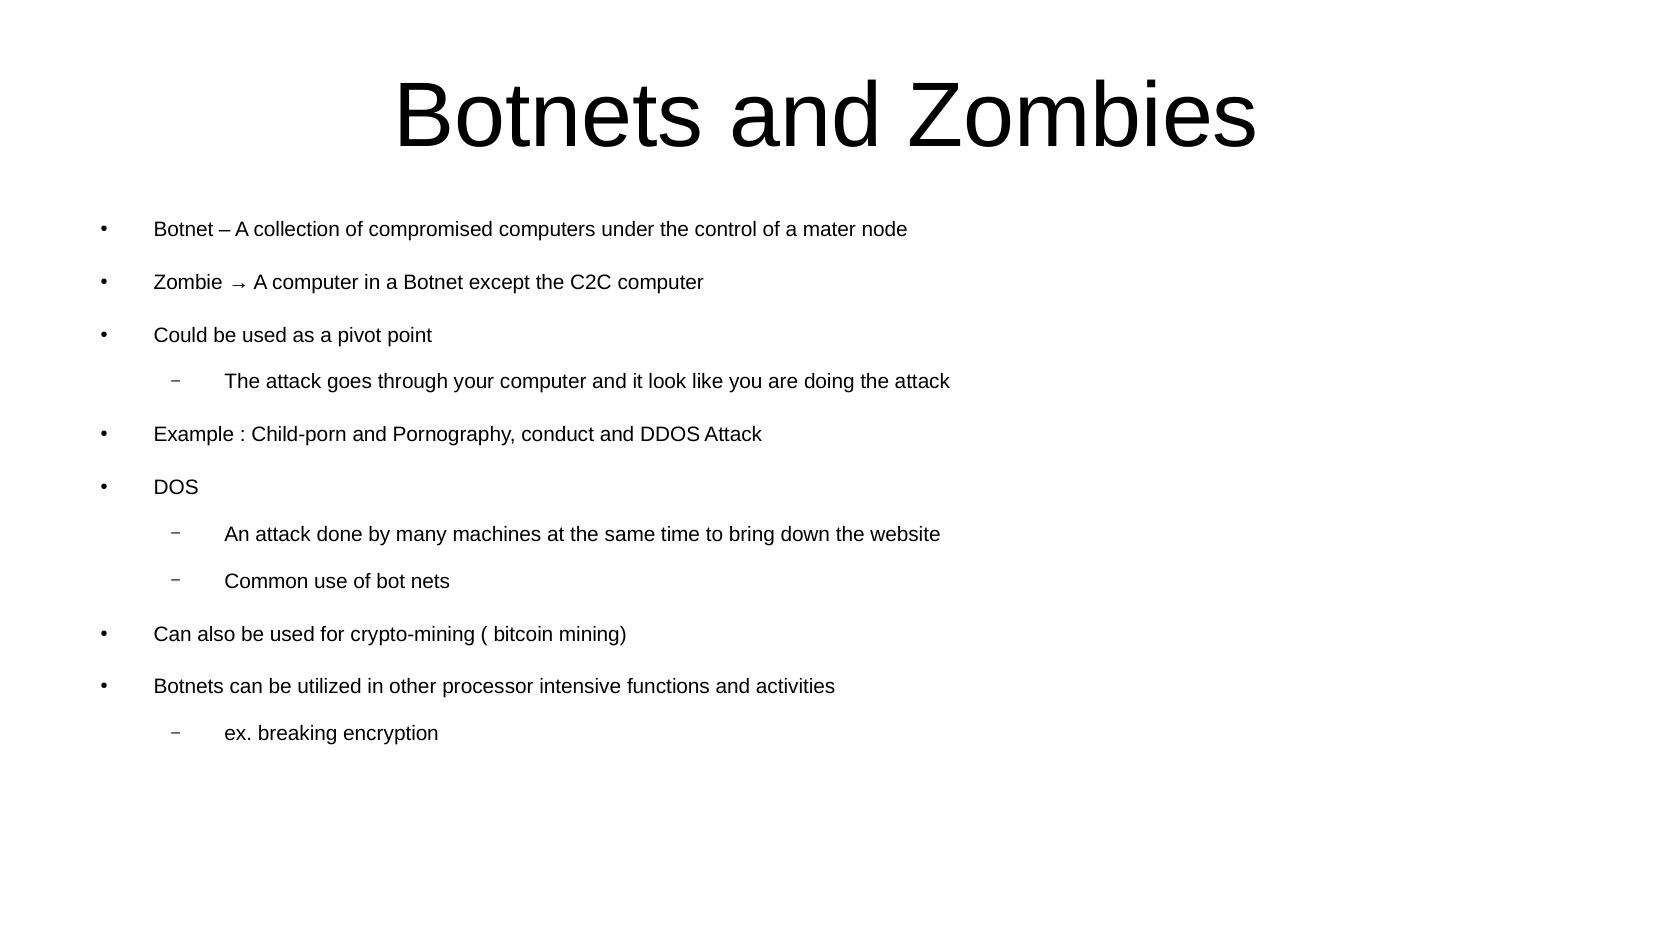

# Botnets and Zombies
Botnet – A collection of compromised computers under the control of a mater node
Zombie → A computer in a Botnet except the C2C computer
Could be used as a pivot point
The attack goes through your computer and it look like you are doing the attack
Example : Child-porn and Pornography, conduct and DDOS Attack
DOS
An attack done by many machines at the same time to bring down the website
Common use of bot nets
Can also be used for crypto-mining ( bitcoin mining)
Botnets can be utilized in other processor intensive functions and activities
ex. breaking encryption